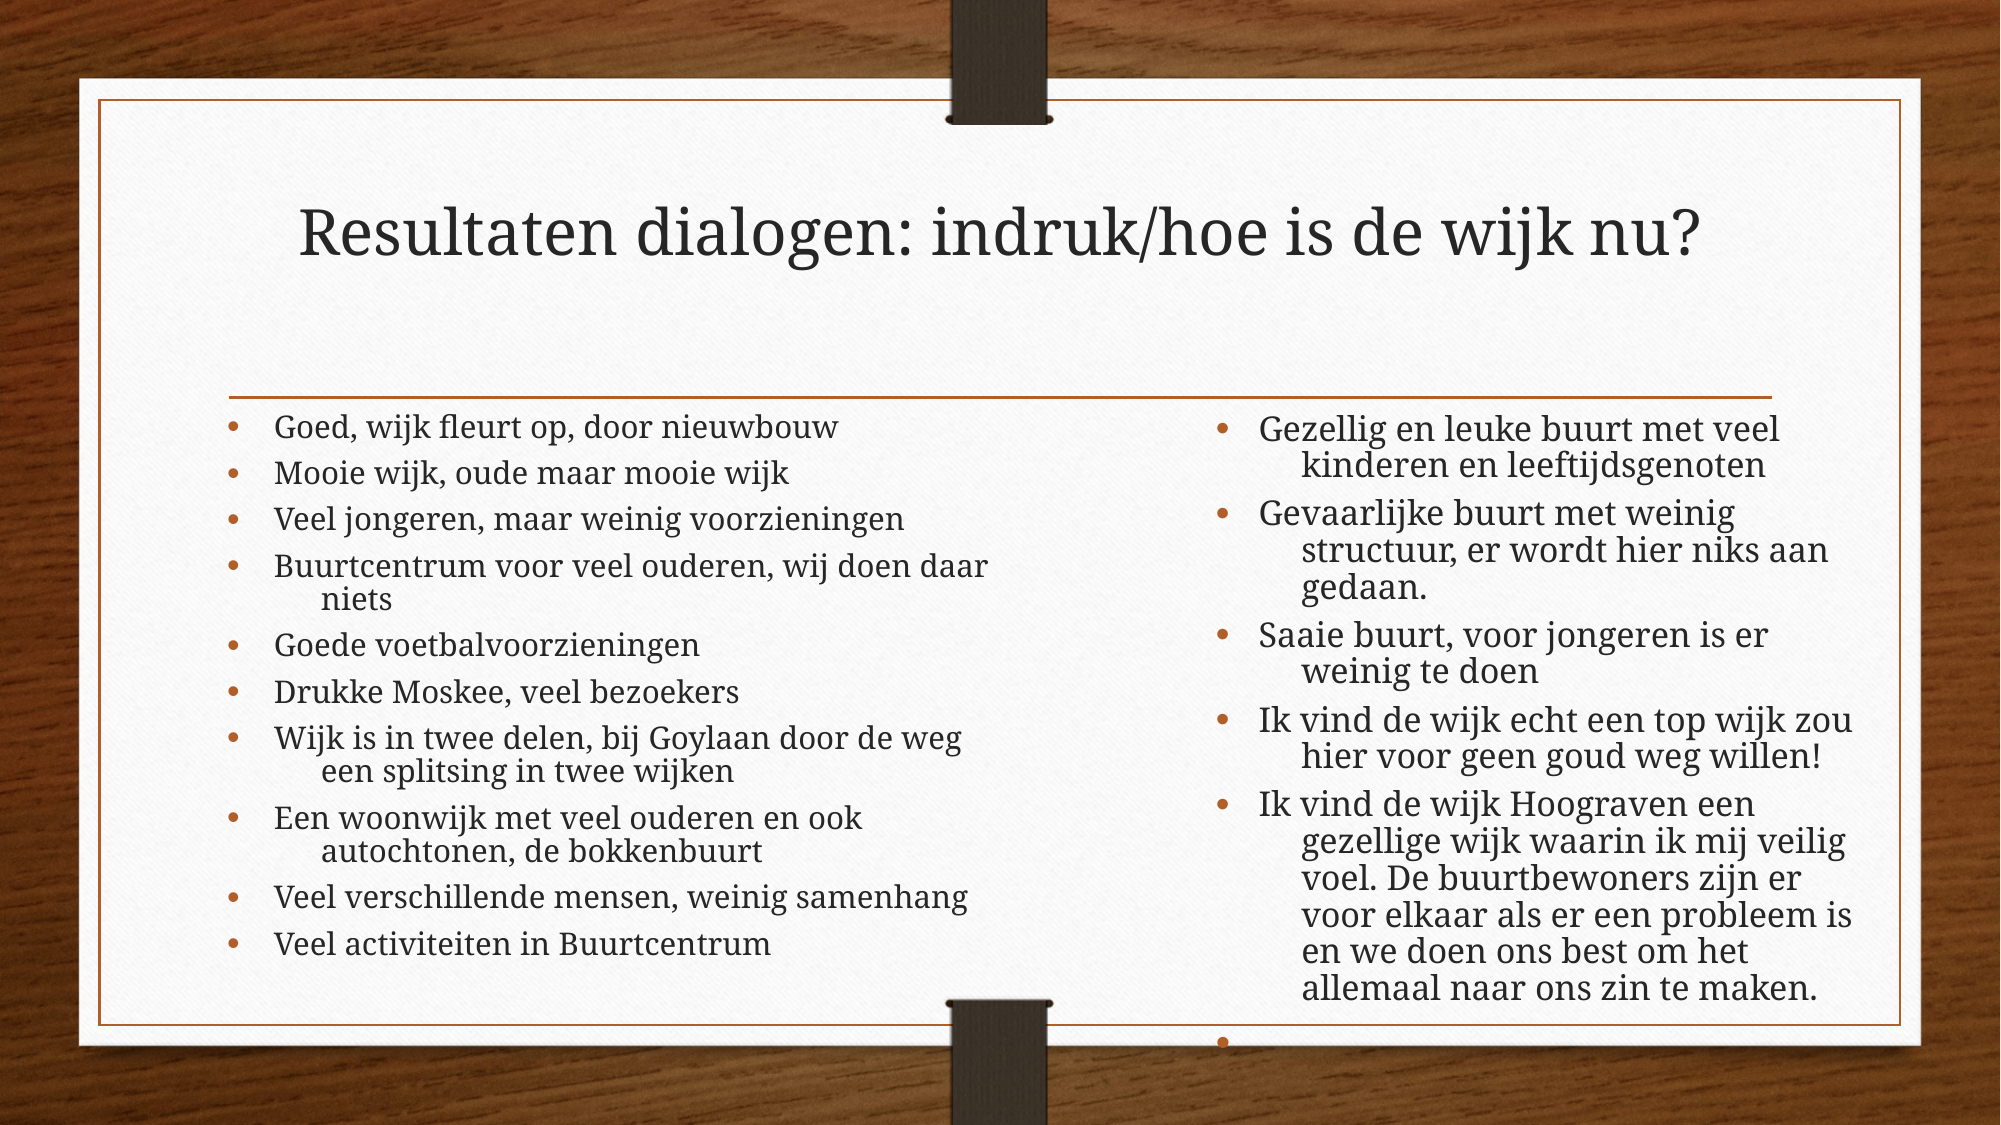

# Resultaten dialogen: indruk/hoe is de wijk nu?
Goed, wijk fleurt op, door nieuwbouw
Mooie wijk, oude maar mooie wijk
Veel jongeren, maar weinig voorzieningen
Buurtcentrum voor veel ouderen, wij doen daar niets
Goede voetbalvoorzieningen
Drukke Moskee, veel bezoekers
Wijk is in twee delen, bij Goylaan door de weg een splitsing in twee wijken
Een woonwijk met veel ouderen en ook autochtonen, de bokkenbuurt
Veel verschillende mensen, weinig samenhang
Veel activiteiten in Buurtcentrum
Gezellig en leuke buurt met veel kinderen en leeftijdsgenoten
Gevaarlijke buurt met weinig structuur, er wordt hier niks aan gedaan.
Saaie buurt, voor jongeren is er weinig te doen
Ik vind de wijk echt een top wijk zou hier voor geen goud weg willen!
Ik vind de wijk Hoograven een gezellige wijk waarin ik mij veilig voel. De buurtbewoners zijn er voor elkaar als er een probleem is en we doen ons best om het allemaal naar ons zin te maken.